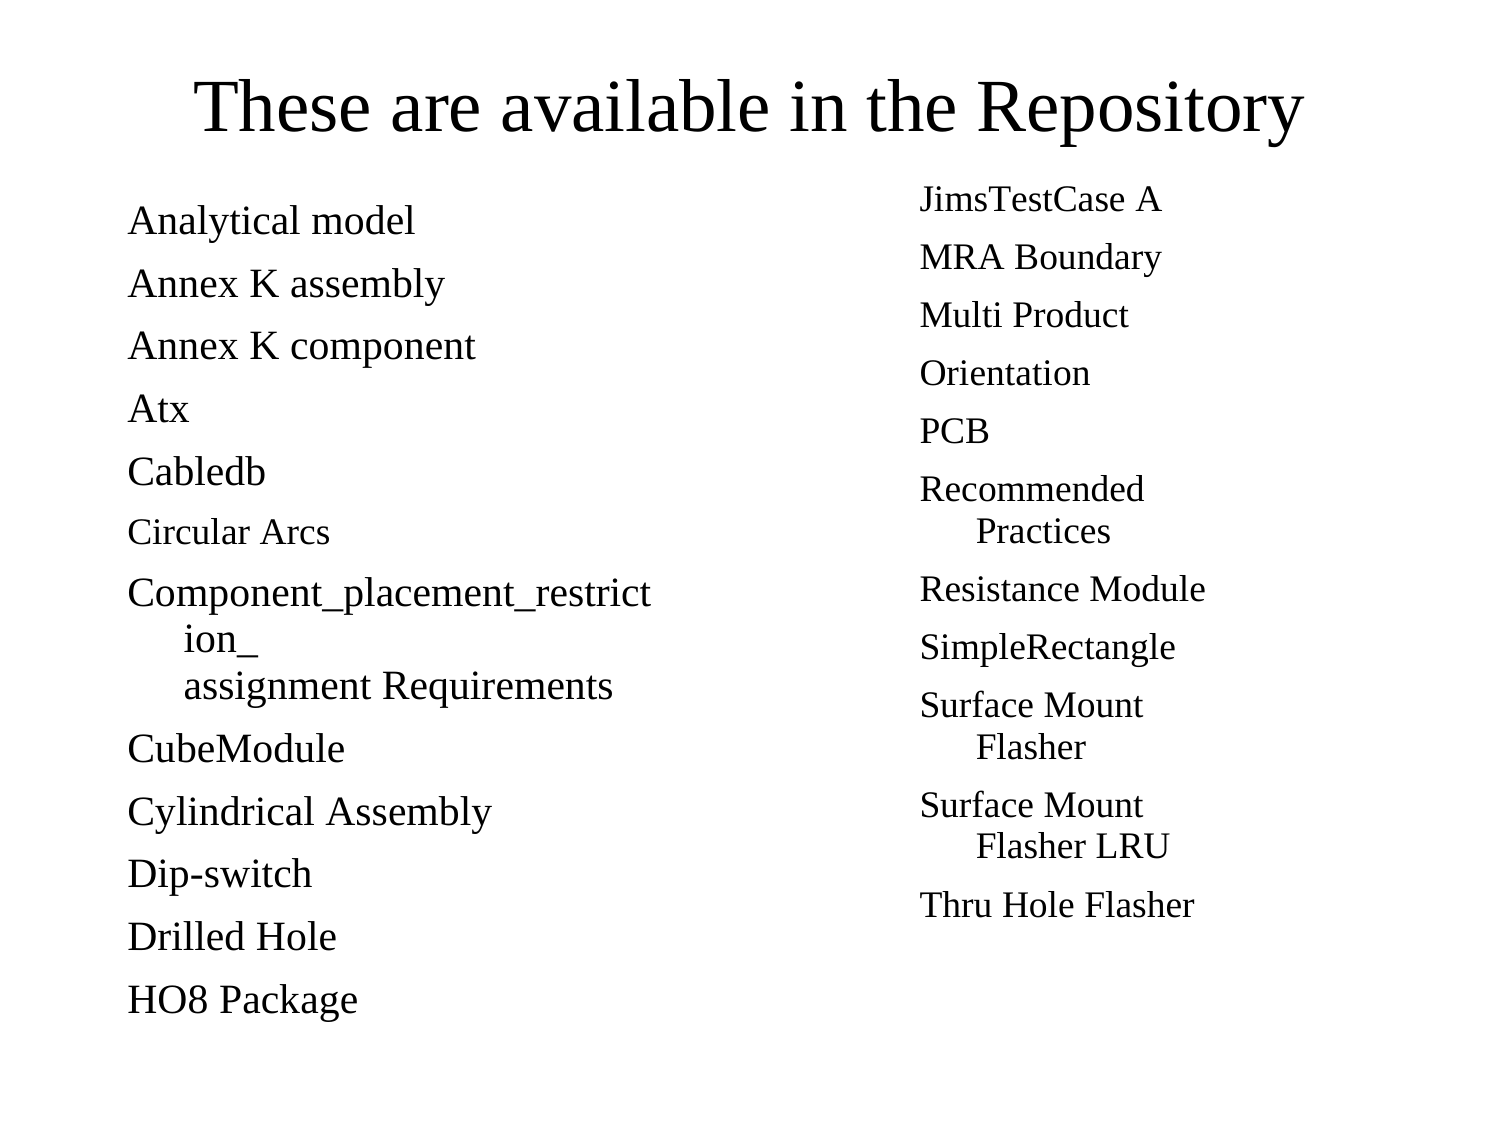

# These are available in the Repository
JimsTestCase A
MRA Boundary
Multi Product
Orientation
PCB
Recommended Practices
Resistance Module
SimpleRectangle
Surface Mount Flasher
Surface Mount Flasher LRU
Thru Hole Flasher
Analytical model
Annex K assembly
Annex K component
Atx
Cabledb
Circular Arcs
Component_placement_restriction_
assignment Requirements
CubeModule
Cylindrical Assembly
Dip-switch
Drilled Hole
HO8 Package